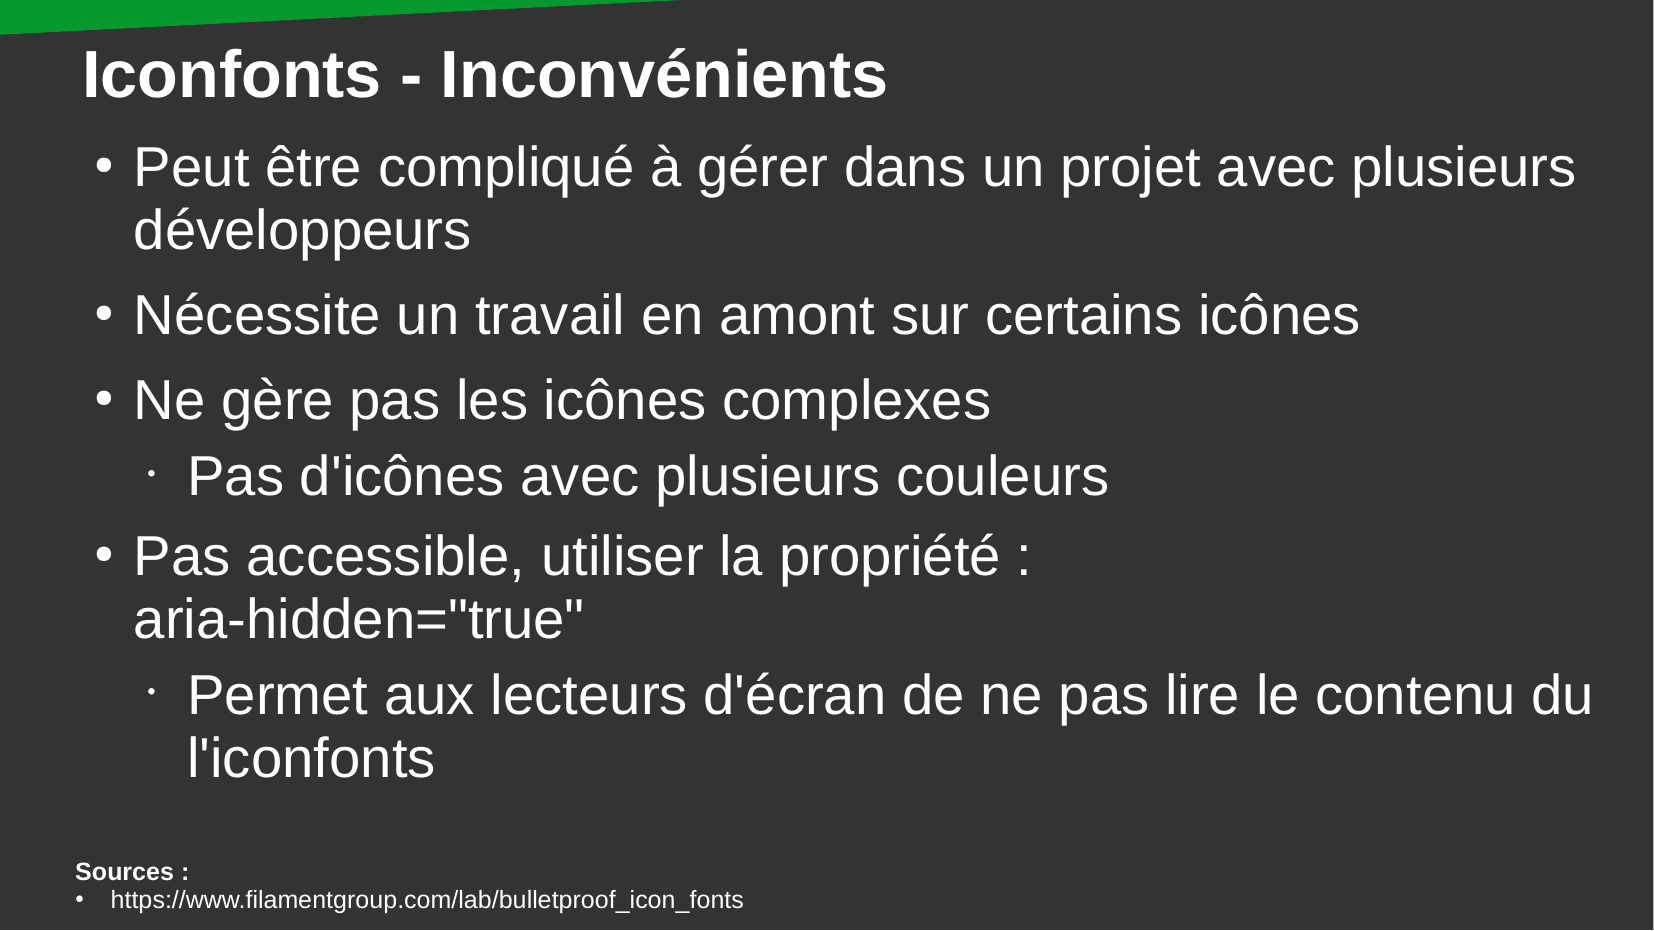

# Iconfonts - Inconvénients
Peut être compliqué à gérer dans un projet avec plusieurs développeurs
Nécessite un travail en amont sur certains icônes
Ne gère pas les icônes complexes
Pas d'icônes avec plusieurs couleurs
Pas accessible, utiliser la propriété :
aria-hidden="true"
Permet aux lecteurs d'écran de ne pas lire le contenu du l'iconfonts
Sources :
https://www.filamentgroup.com/lab/bulletproof_icon_fonts